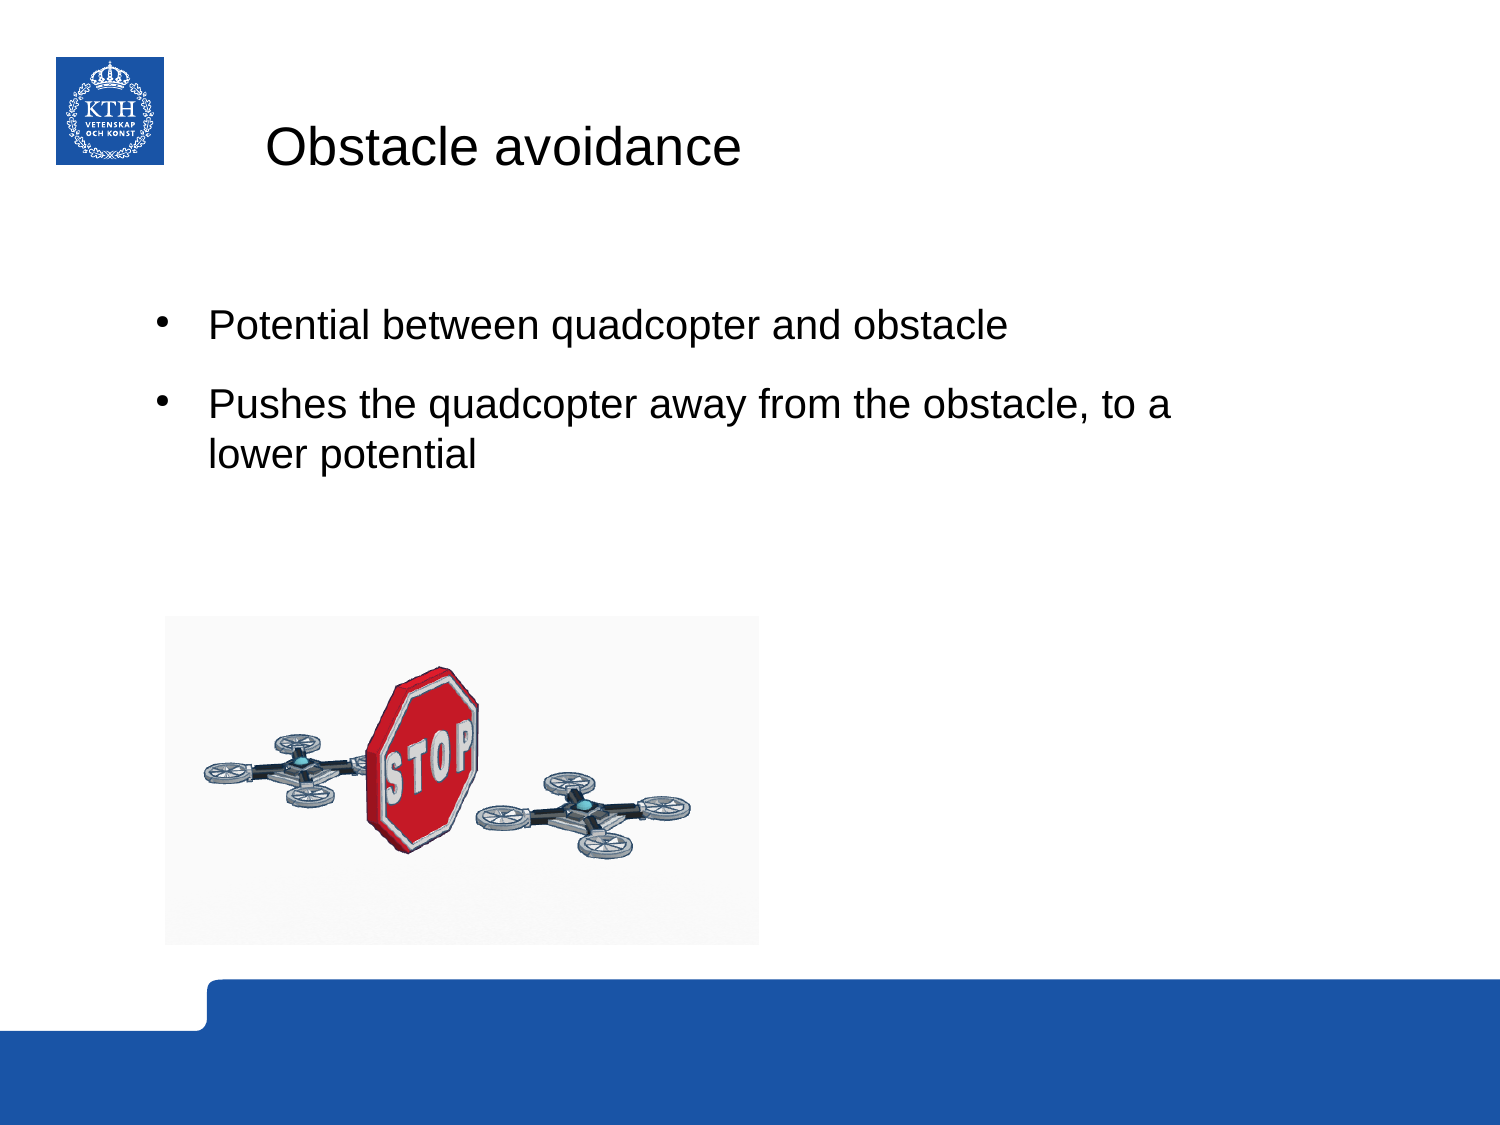

# Obstacle avoidance
Potential between quadcopter and obstacle
Pushes the quadcopter away from the obstacle, to a lower potential